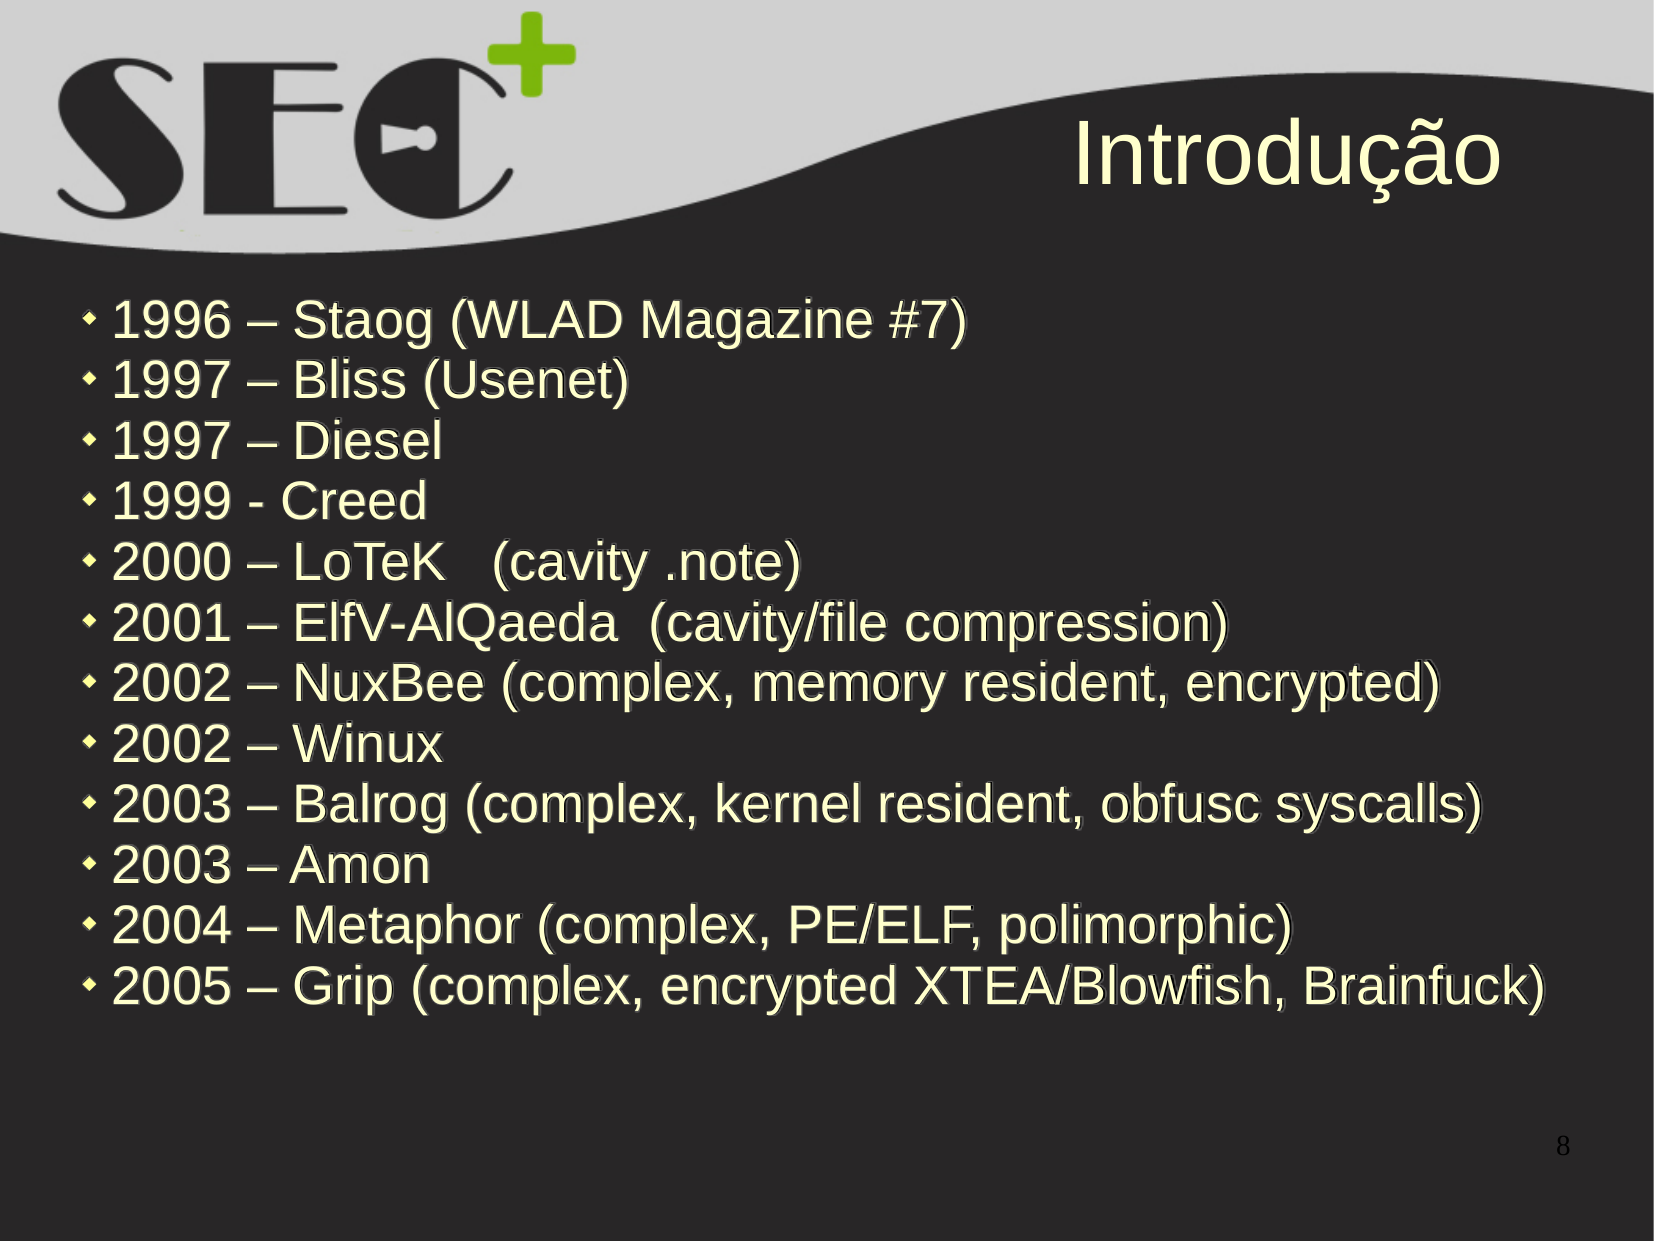

# Introdução
 1996 – Staog (WLAD Magazine #7)
 1997 – Bliss (Usenet)
 1997 – Diesel
 1999 - Creed
 2000 – LoTeK (cavity .note)
 2001 – ElfV-AlQaeda (cavity/file compression)
 2002 – NuxBee (complex, memory resident, encrypted)
 2002 – Winux
 2003 – Balrog (complex, kernel resident, obfusc syscalls)
 2003 – Amon
 2004 – Metaphor (complex, PE/ELF, polimorphic)
 2005 – Grip (complex, encrypted XTEA/Blowfish, Brainfuck)
8